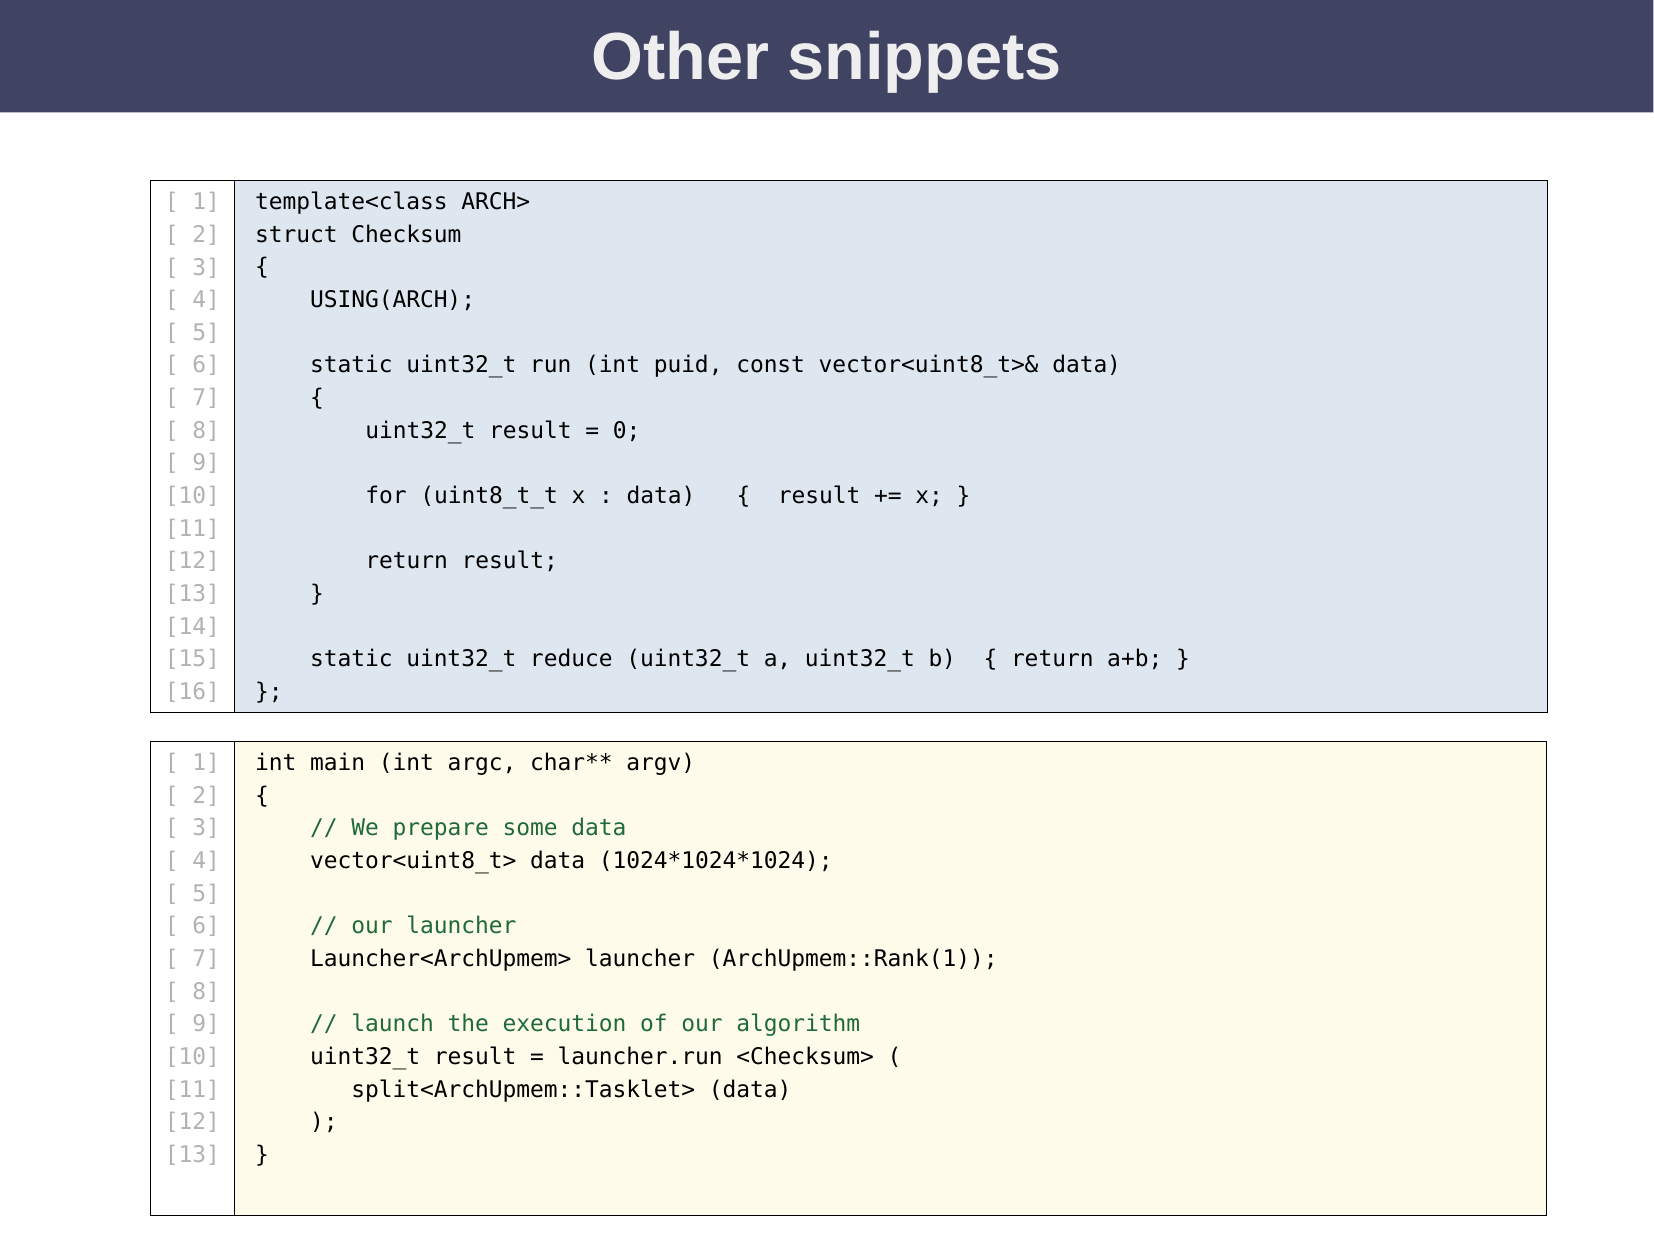

Other snippets
template<class ARCH>
struct Checksum
{
 USING(ARCH);
 static uint32_t run (int puid, const vector<uint8_t>& data)
 {
 uint32_t result = 0;
 for (uint8_t_t x : data) { result += x; }
 return result;
 }
 static uint32_t reduce (uint32_t a, uint32_t b) { return a+b; }
};
[ 1]
[ 2]
[ 3]
[ 4]
[ 5]
[ 6]
[ 7]
[ 8]
[ 9]
[10]
[11]
[12]
[13]
[14]
[15]
[16]
[ 1]
[ 2]
[ 3]
[ 4]
[ 5]
[ 6]
[ 7]
[ 8]
[ 9]
[10]
[11]
[12]
[13]
int main (int argc, char** argv)
{
 // We prepare some data
 vector<uint8_t> data (1024*1024*1024);
 // our launcher
 Launcher<ArchUpmem> launcher (ArchUpmem::Rank(1));
 // launch the execution of our algorithm
 uint32_t result = launcher.run <Checksum> (
 split<ArchUpmem::Tasklet> (data)
 );
}